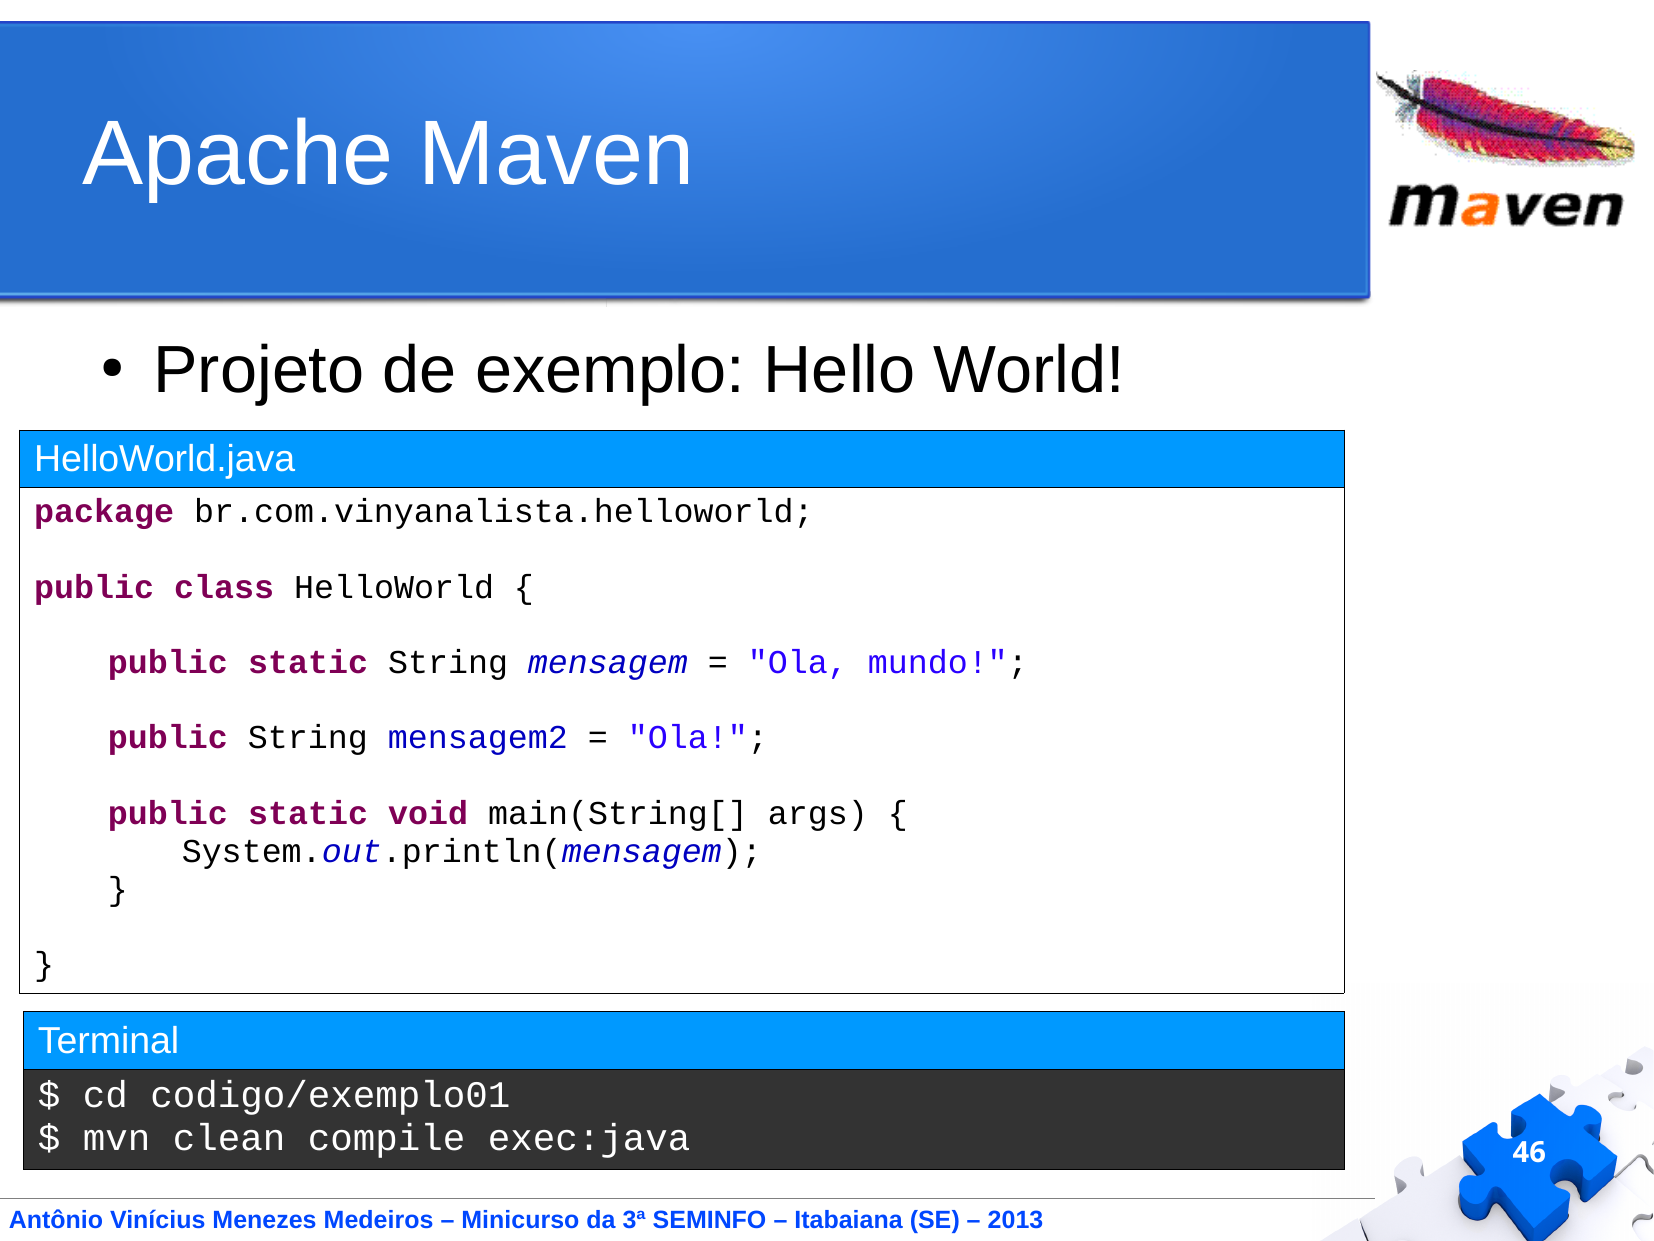

# Apache Maven
Projeto de exemplo: Hello World!
| HelloWorld.java |
| --- |
| package br.com.vinyanalista.helloworld; public class HelloWorld { public static String mensagem = "Ola, mundo!"; public String mensagem2 = "Ola!"; public static void main(String[] args) { System.out.println(mensagem); } } |
| Terminal |
| --- |
| $ cd codigo/exemplo01 $ mvn clean compile exec:java |
46